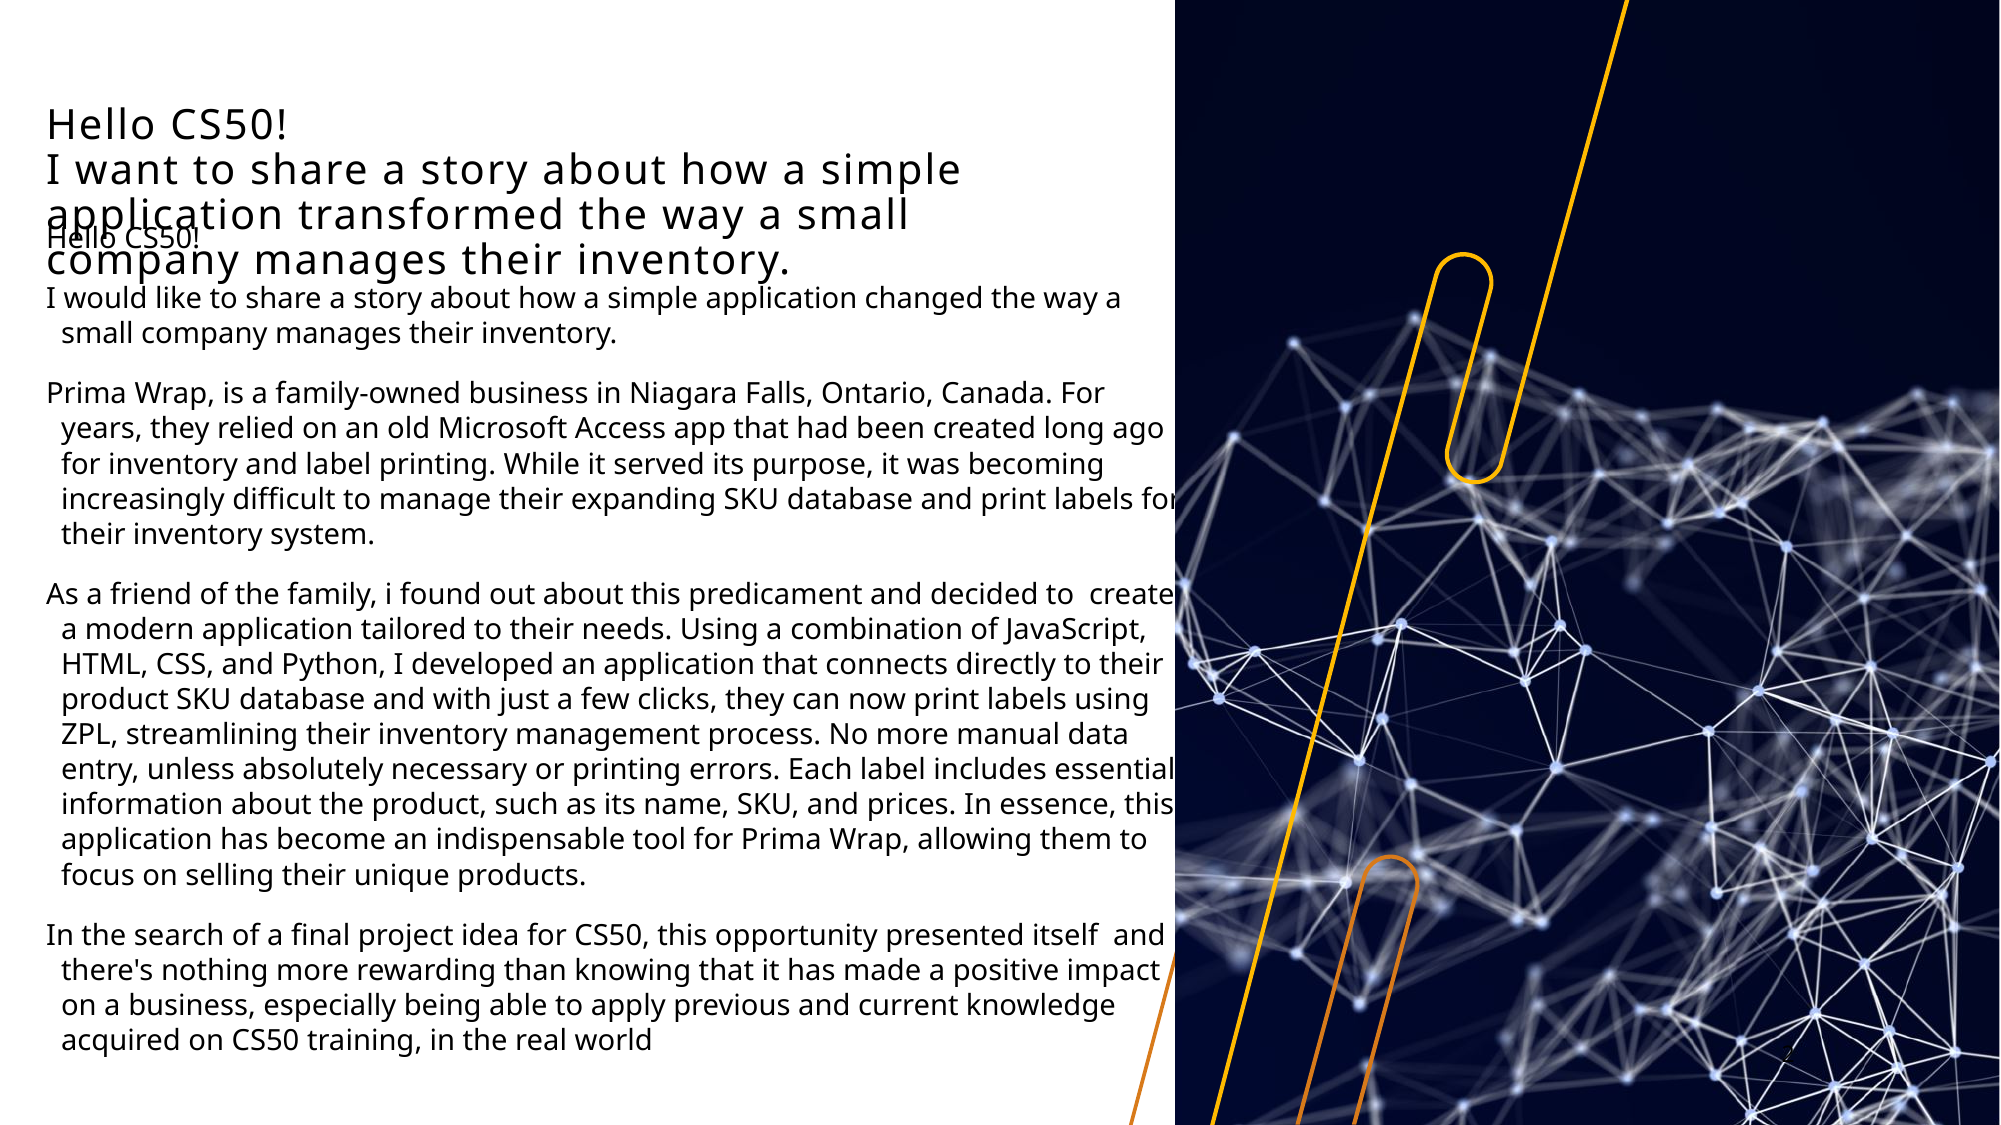

# Hello CS50! I want to share a story about how a simple application transformed the way a small company manages their inventory.
Hello CS50!
I would like to share a story about how a simple application changed the way a small company manages their inventory.
Prima Wrap, is a family-owned business in Niagara Falls, Ontario, Canada. For years, they relied on an old Microsoft Access app that had been created long ago for inventory and label printing. While it served its purpose, it was becoming increasingly difficult to manage their expanding SKU database and print labels for their inventory system.
As a friend of the family, i found out about this predicament and decided to  create a modern application tailored to their needs. Using a combination of JavaScript, HTML, CSS, and Python, I developed an application that connects directly to their product SKU database and with just a few clicks, they can now print labels using ZPL, streamlining their inventory management process. No more manual data entry, unless absolutely necessary or printing errors. Each label includes essential information about the product, such as its name, SKU, and prices. In essence, this application has become an indispensable tool for Prima Wrap, allowing them to focus on selling their unique products.
In the search of a final project idea for CS50, this opportunity presented itself  and there's nothing more rewarding than knowing that it has made a positive impact on a business, especially being able to apply previous and current knowledge acquired on CS50 training, in the real world